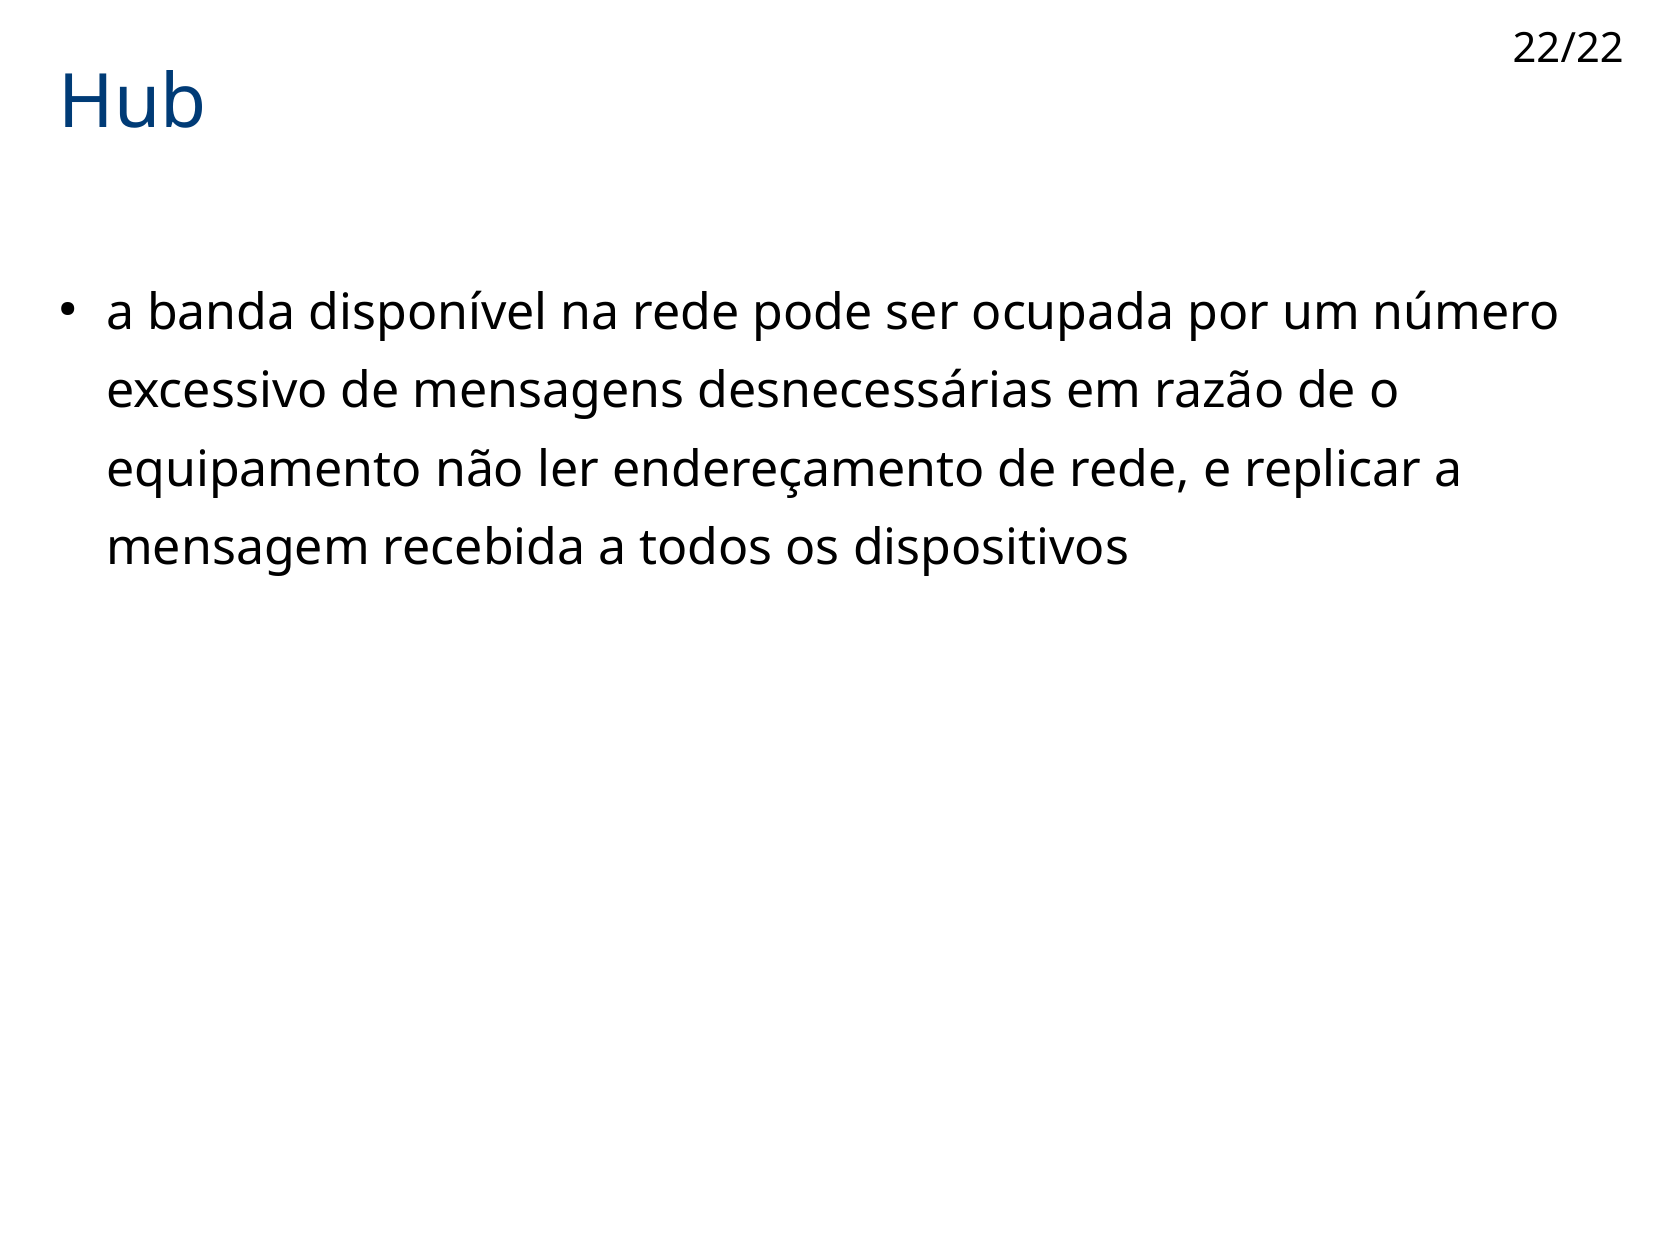

22
# Hub
a banda disponível na rede pode ser ocupada por um número excessivo de mensagens desnecessárias em razão de o equipamento não ler endereçamento de rede, e replicar a mensagem recebida a todos os dispositivos